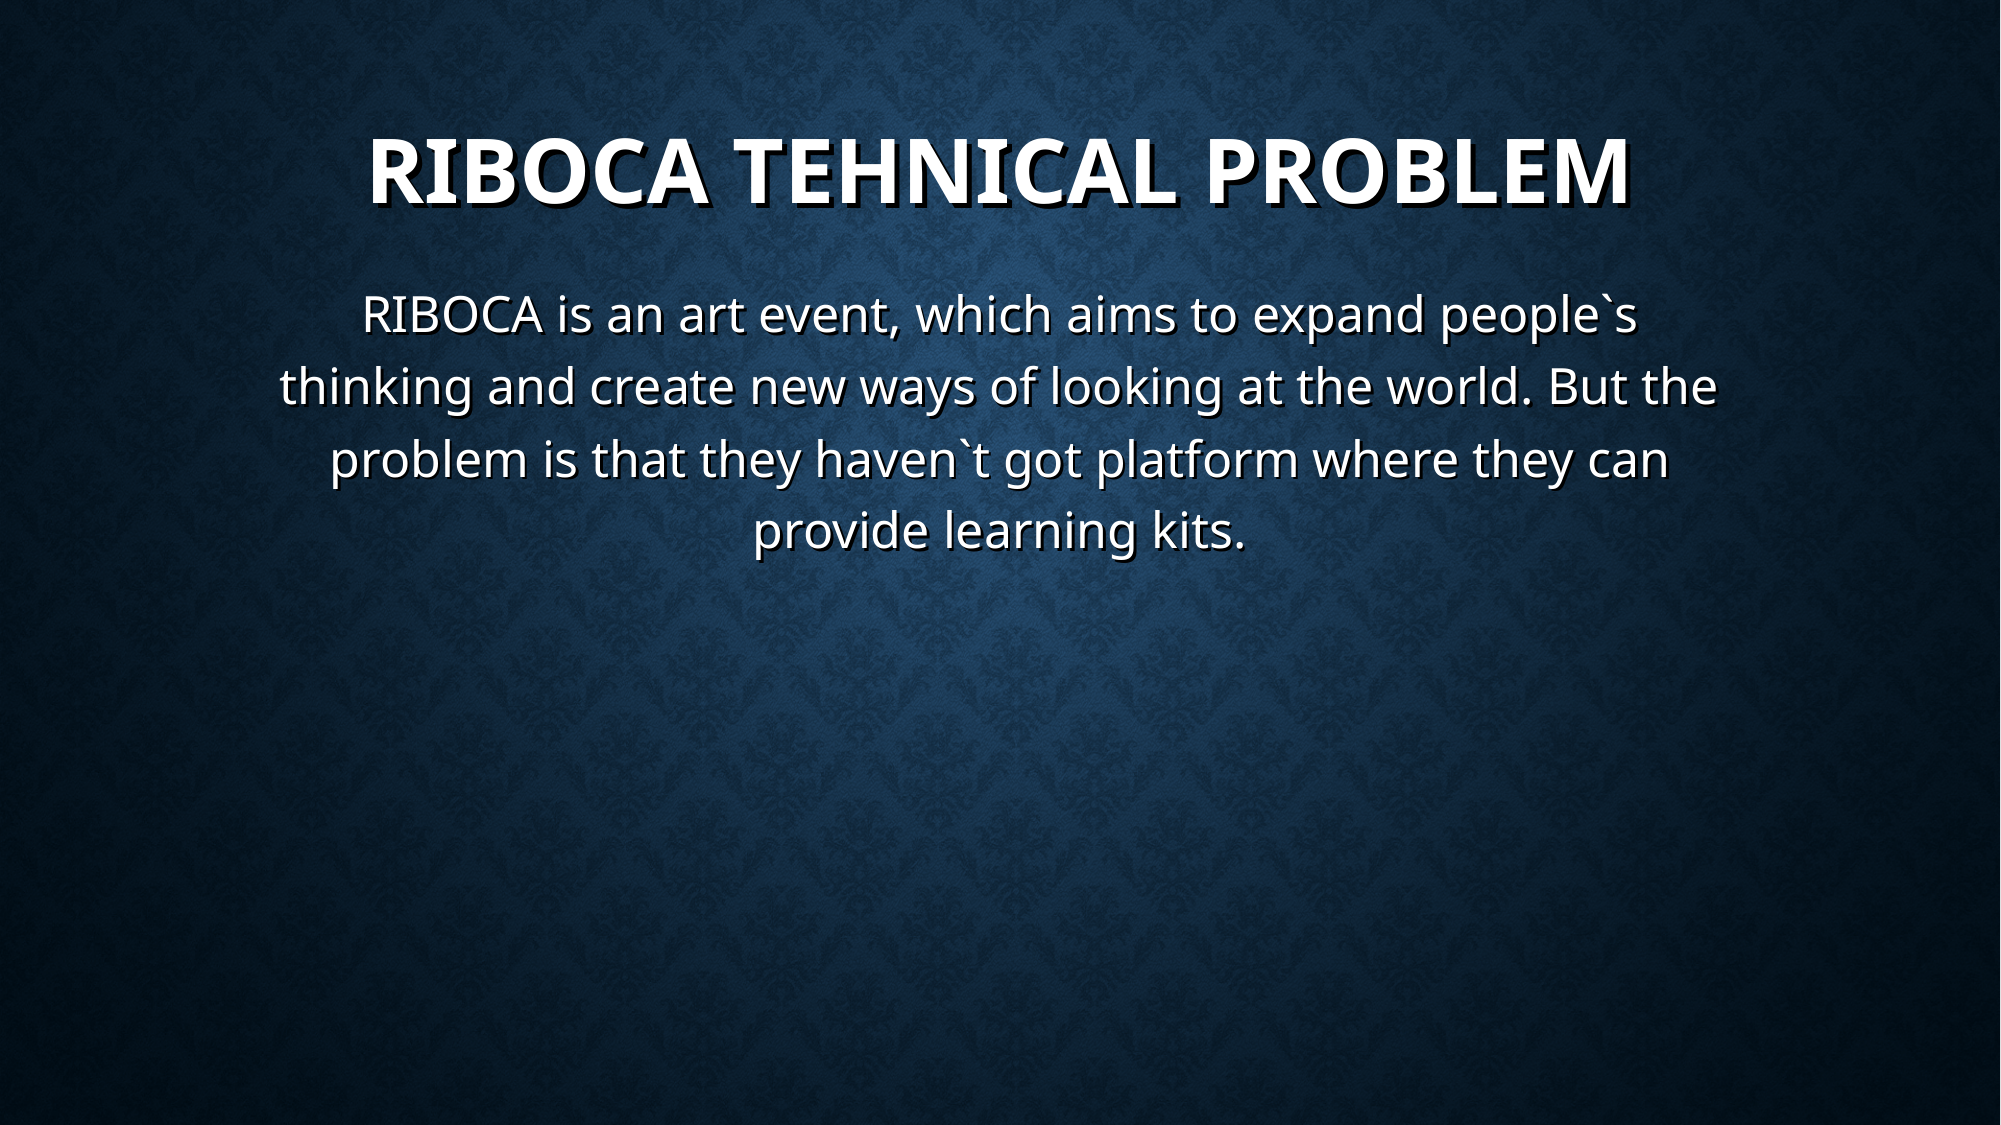

# Riboca Tehnical problem
RIBOCA is an art event, which aims to expand people`s thinking and create new ways of looking at the world. But the problem is that they haven`t got platform where they can provide learning kits.